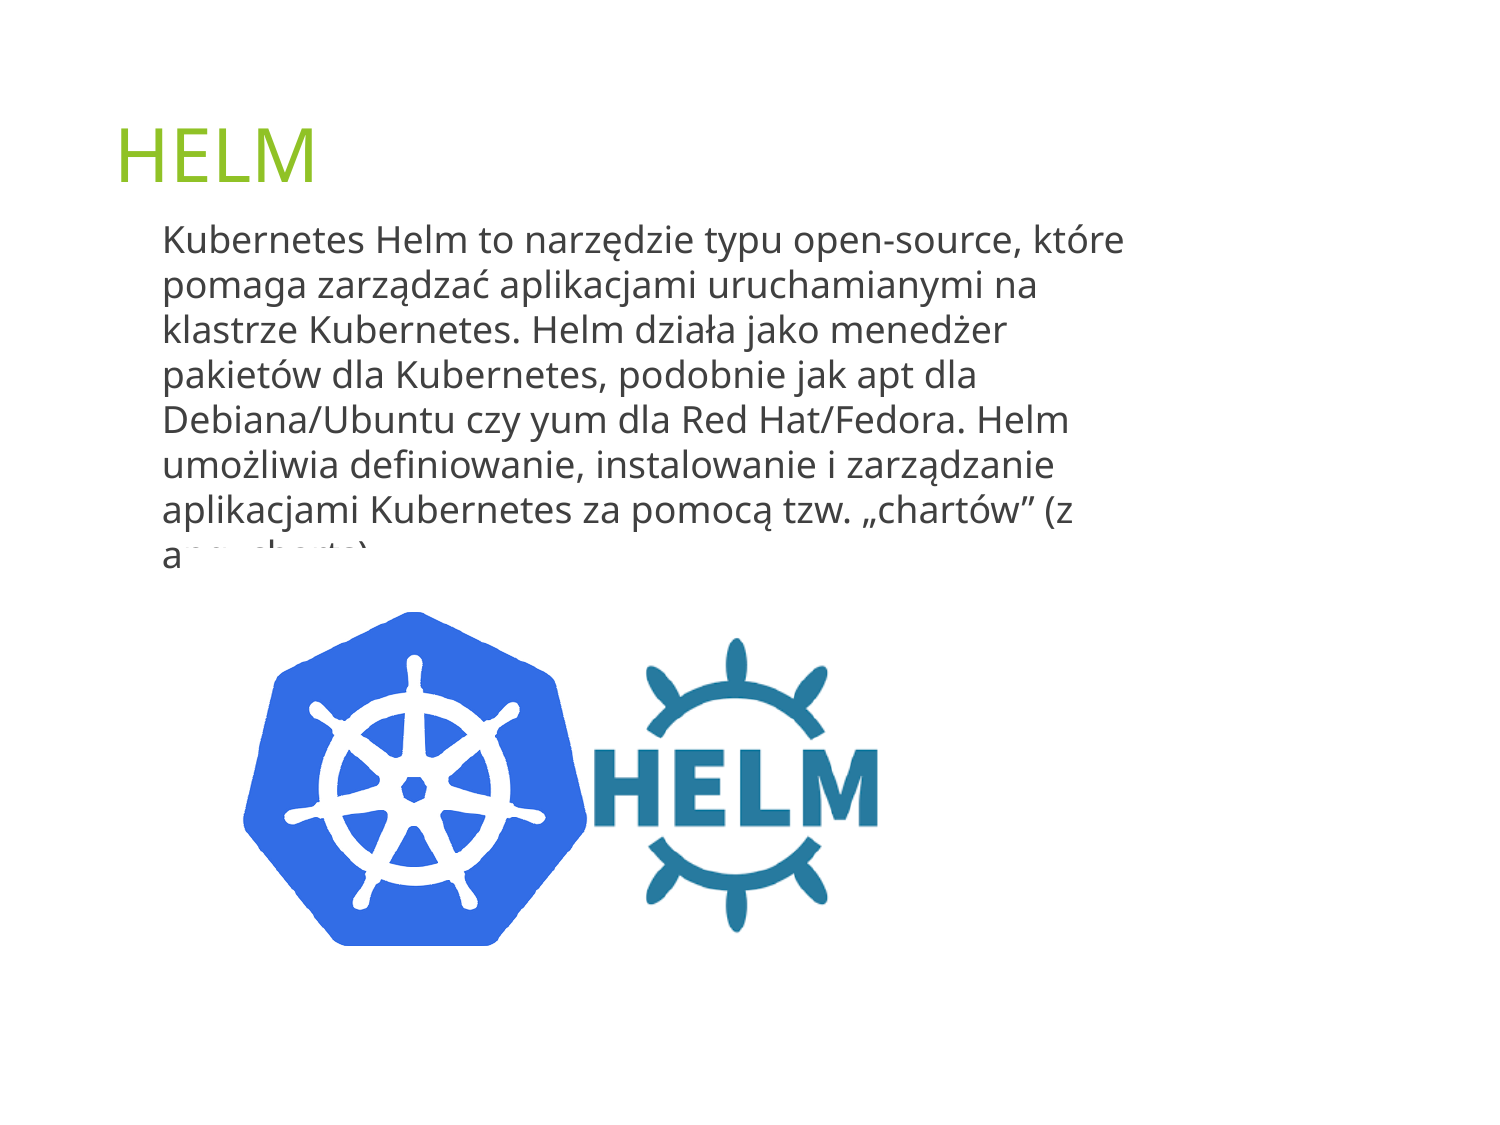

# HELM
Kubernetes Helm to narzędzie typu open-source, które pomaga zarządzać aplikacjami uruchamianymi na klastrze Kubernetes. Helm działa jako menedżer pakietów dla Kubernetes, podobnie jak apt dla Debiana/Ubuntu czy yum dla Red Hat/Fedora. Helm umożliwia definiowanie, instalowanie i zarządzanie aplikacjami Kubernetes za pomocą tzw. „chartów” (z ang. charts).